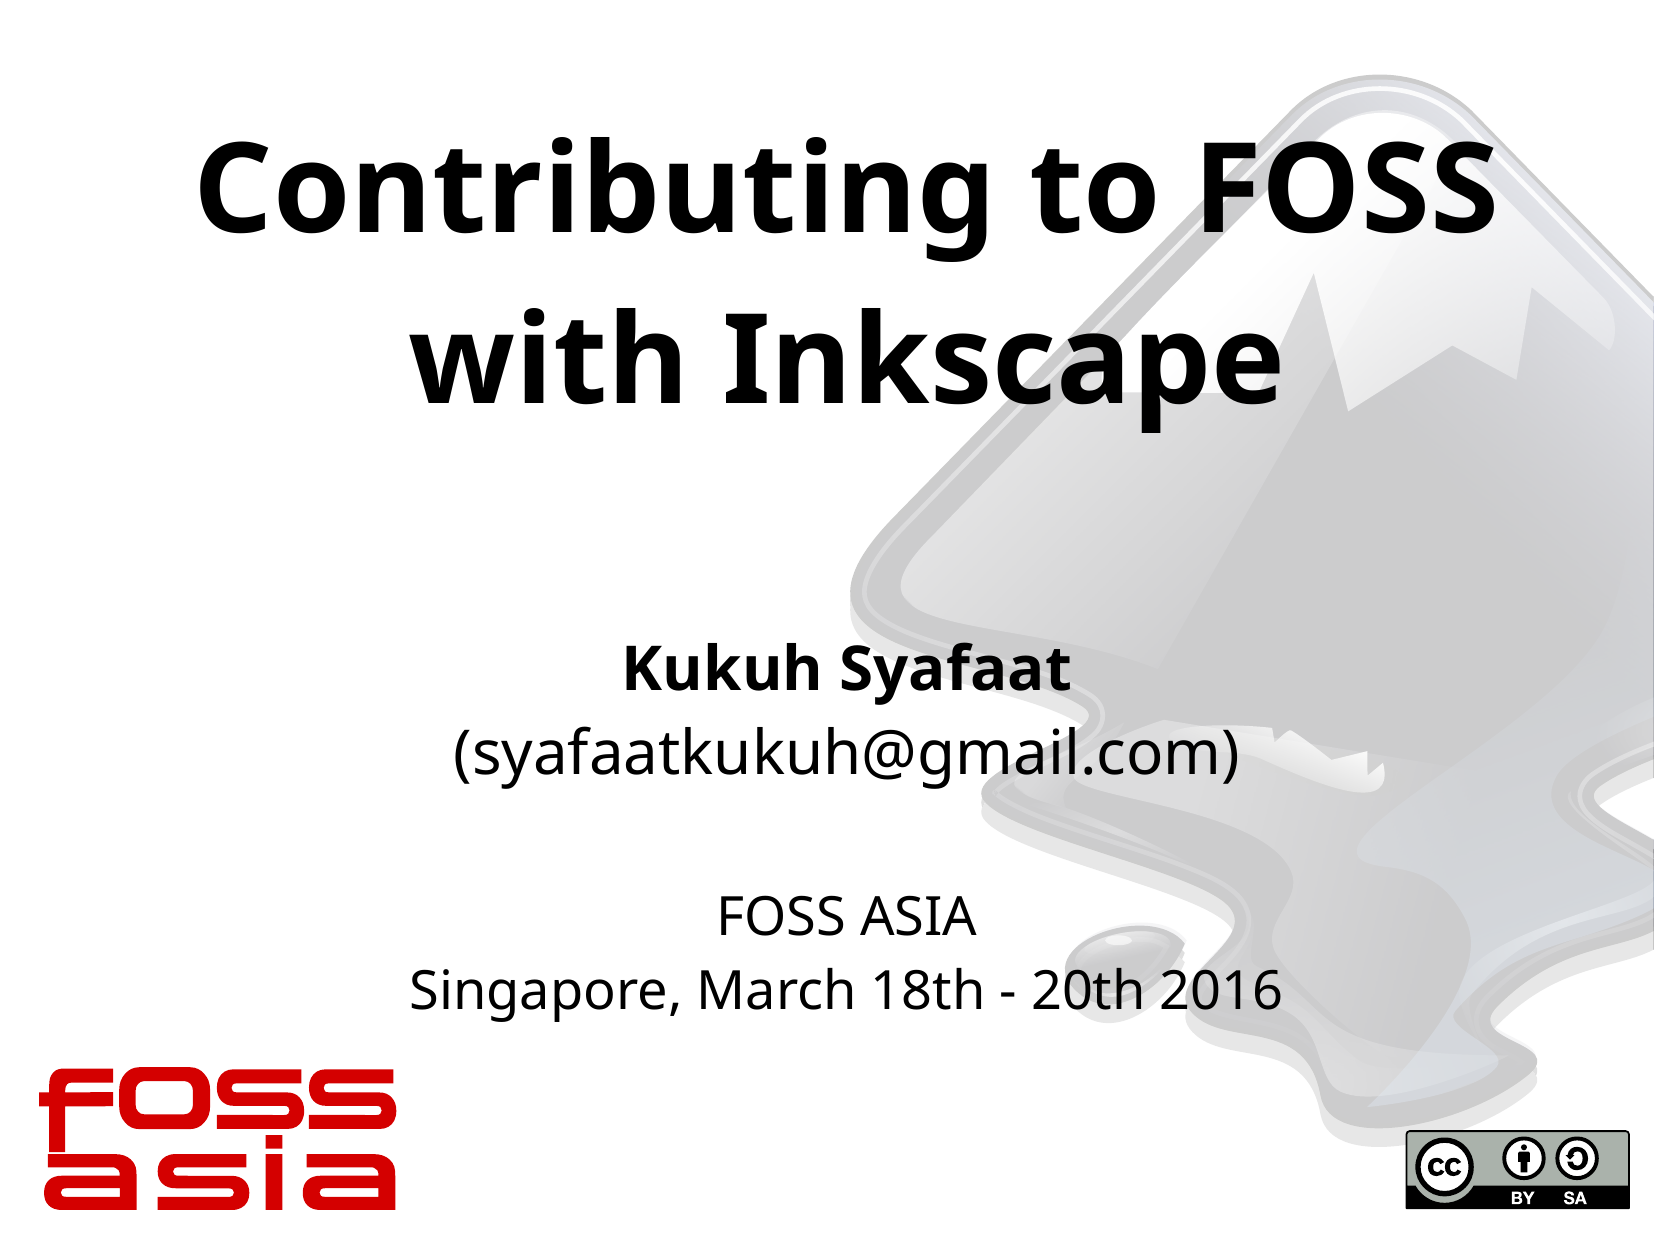

# Contributing to FOSS with Inkscape
Kukuh Syafaat
(syafaatkukuh@gmail.com)
FOSS ASIA
Singapore, March 18th - 20th 2016